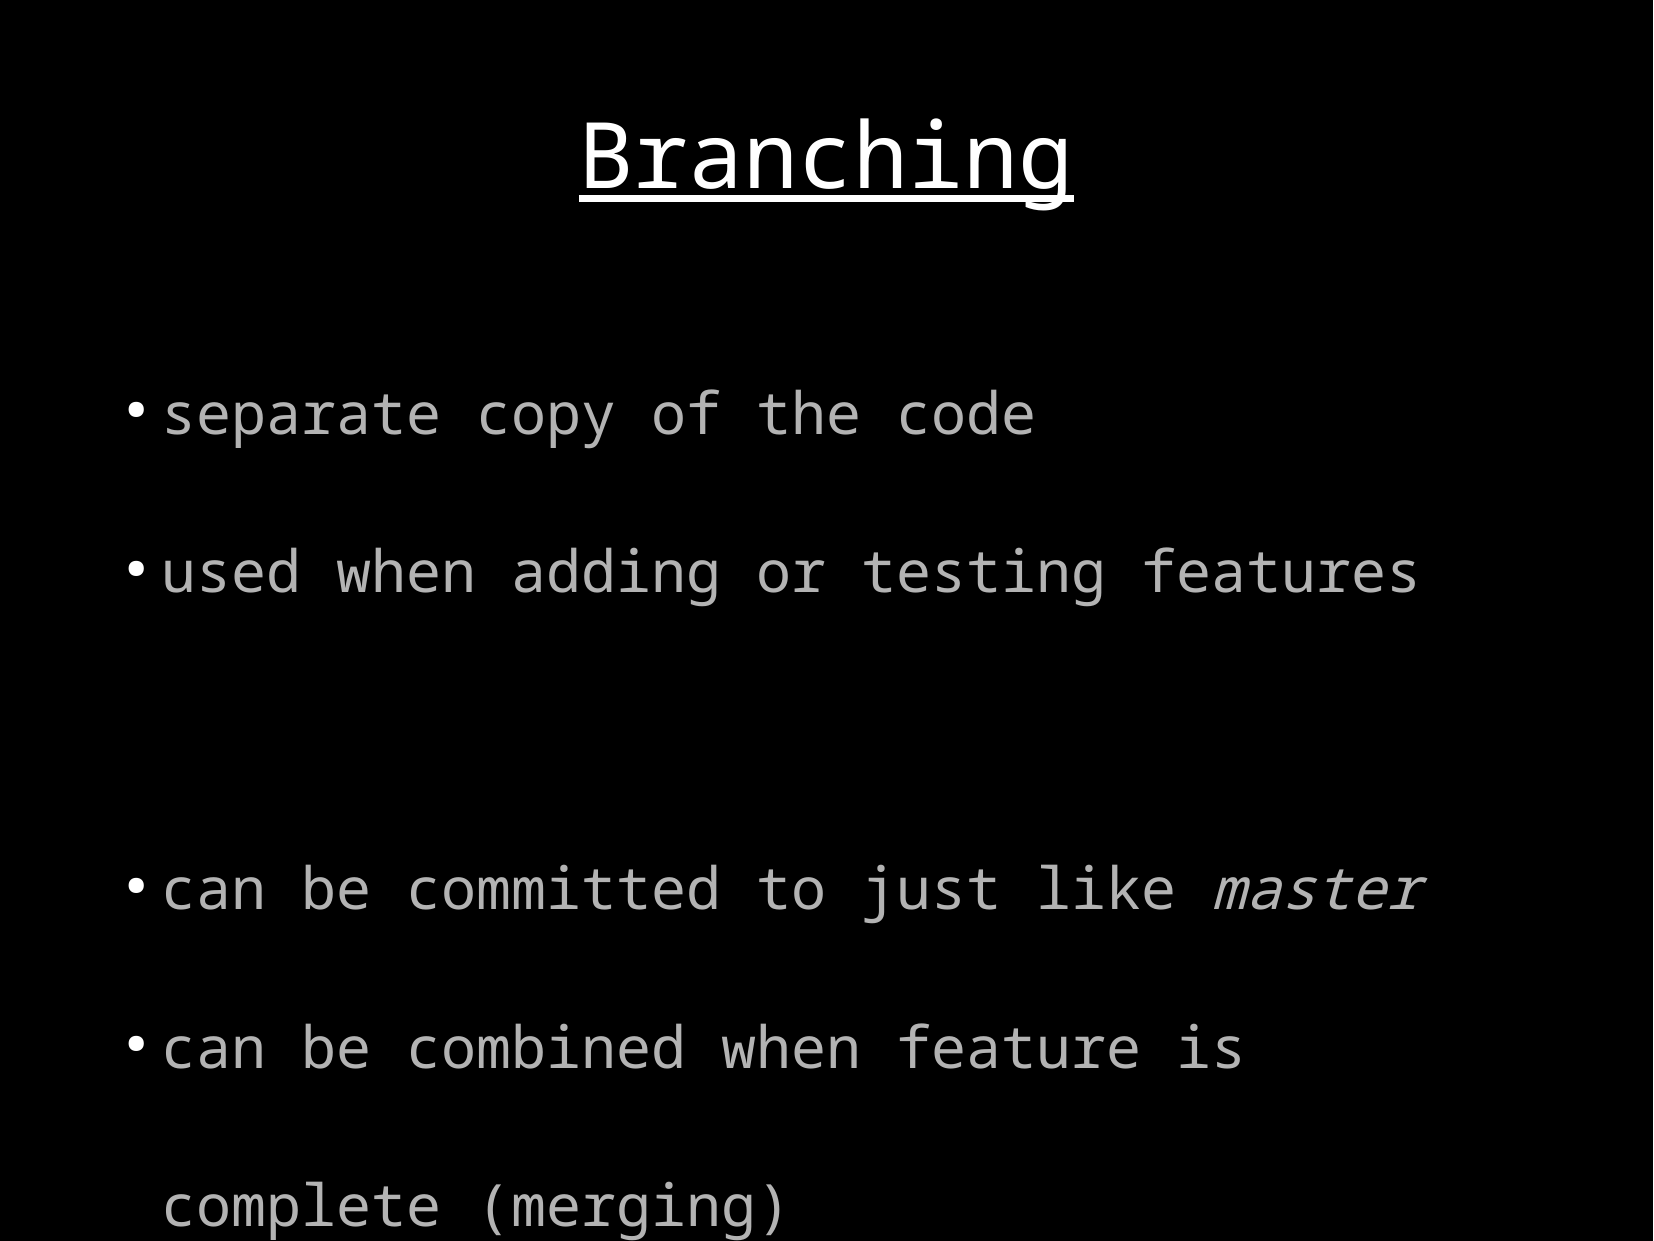

# Branching
| separate copy of the code used when adding or testing features can be committed to just like master can be combined when feature is complete (merging) | |
| --- | --- |